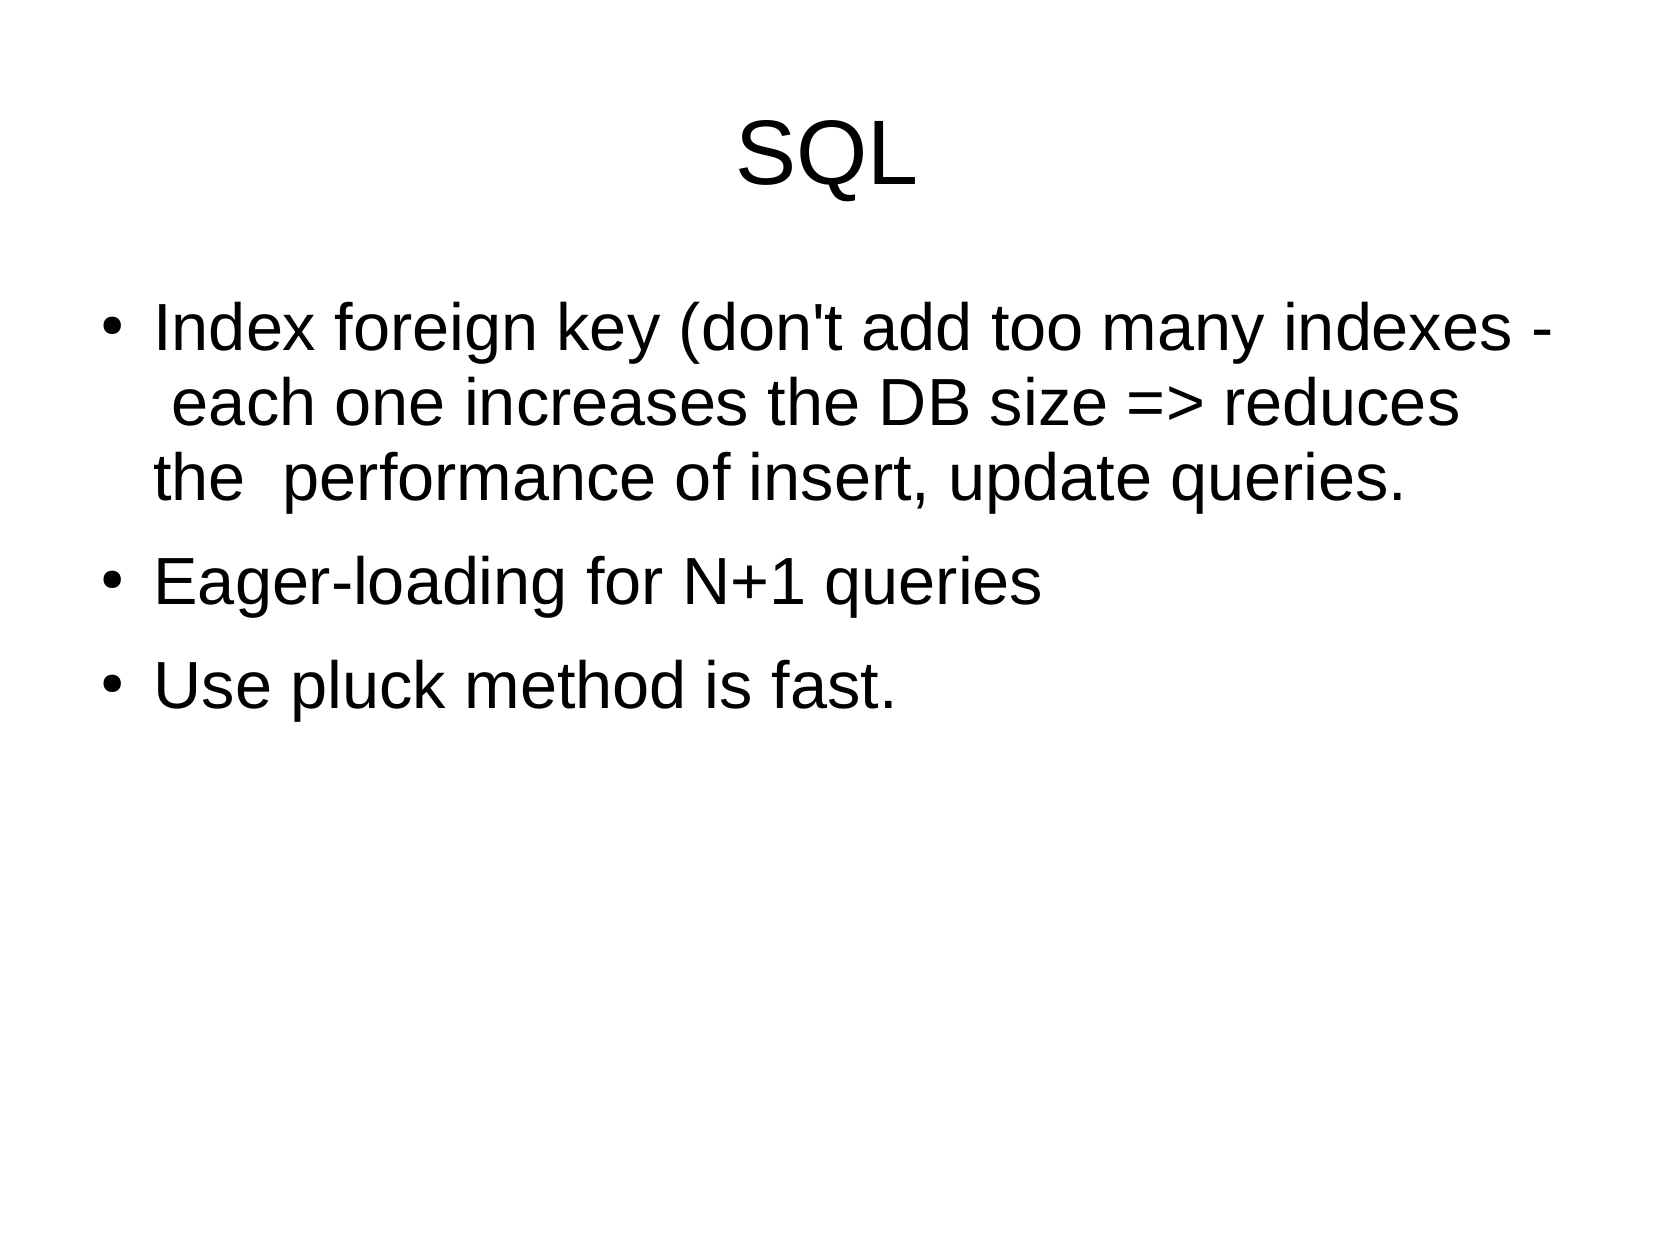

# SQL
Index foreign key (don't add too many indexes - each one increases the DB size => reduces the performance of insert, update queries.
Eager-loading for N+1 queries
Use pluck method is fast.